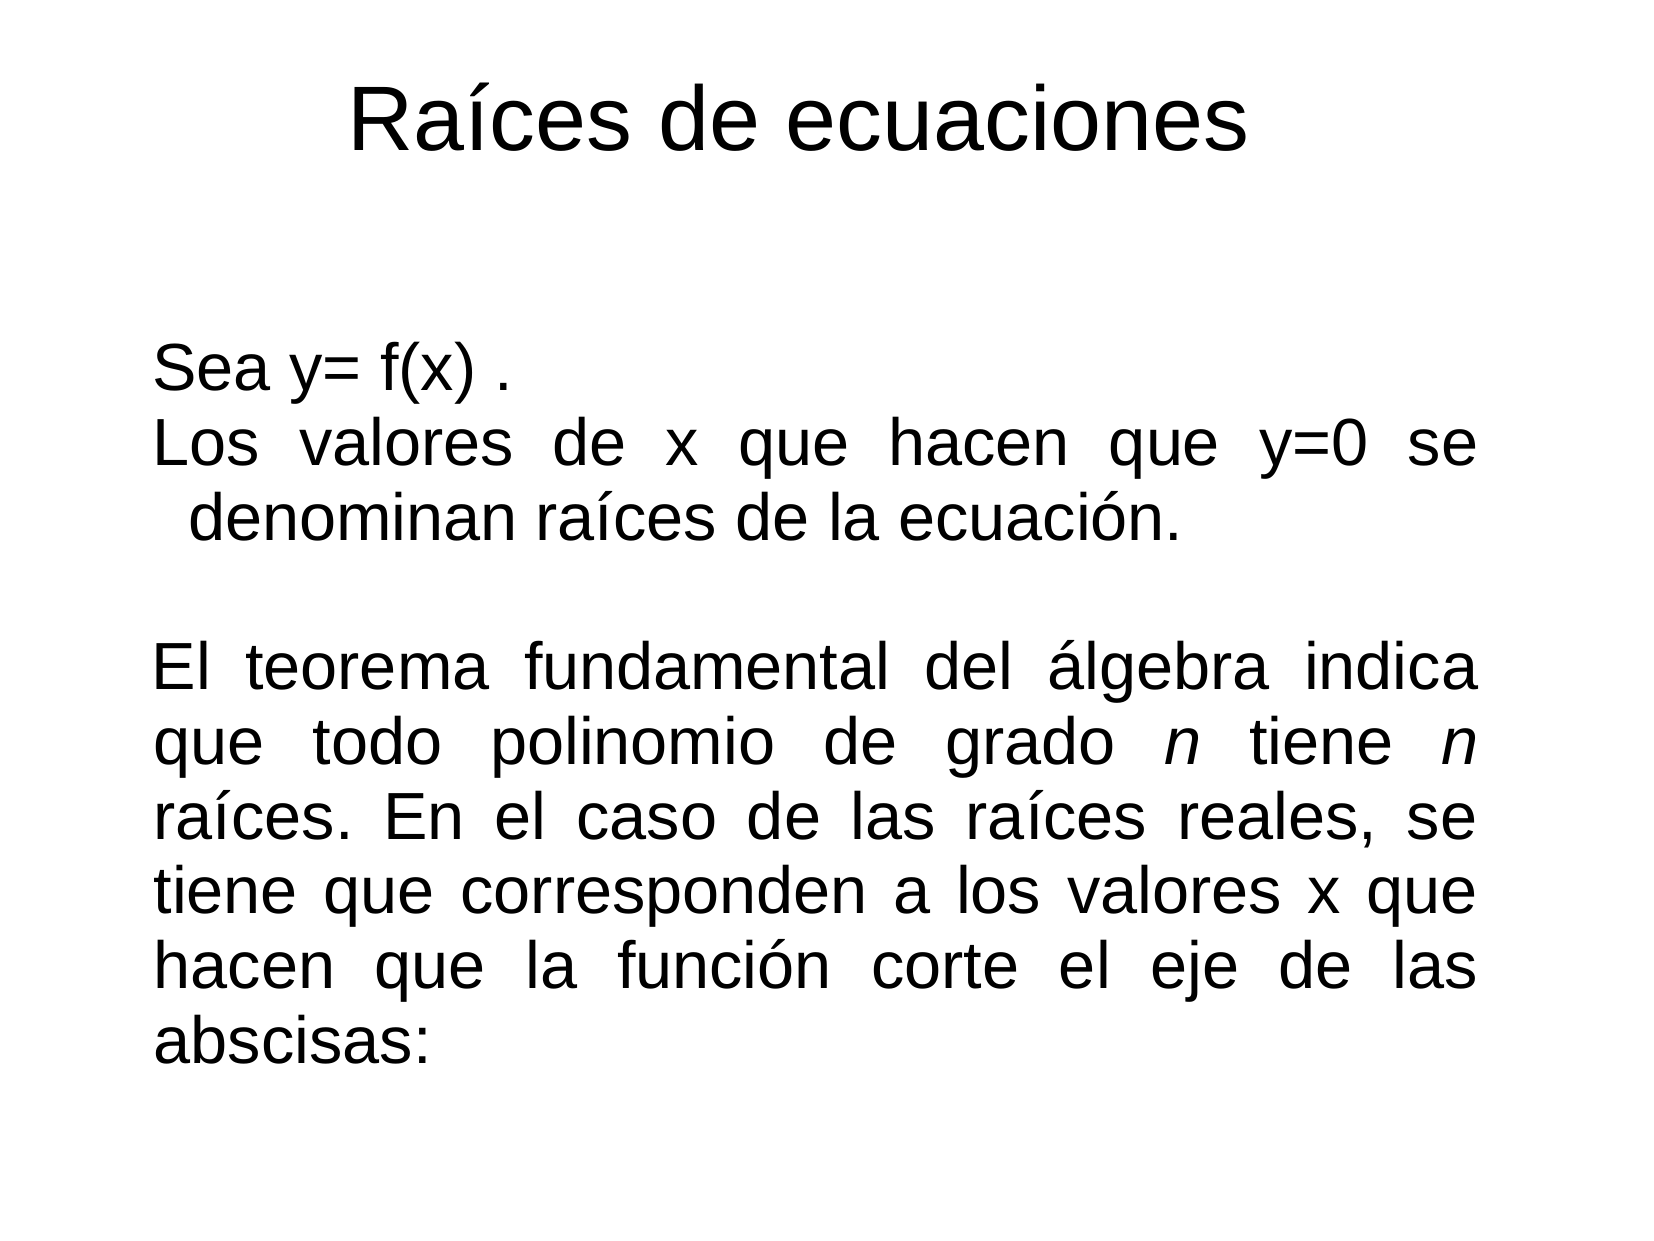

# Raíces de ecuaciones
Sea y= f(x) .
Los valores de x que hacen que y=0 se denominan raíces de la ecuación.
El teorema fundamental del álgebra indica que todo polinomio de grado n tiene n raíces. En el caso de las raíces reales, se tiene que corresponden a los valores x que hacen que la función corte el eje de las abscisas: